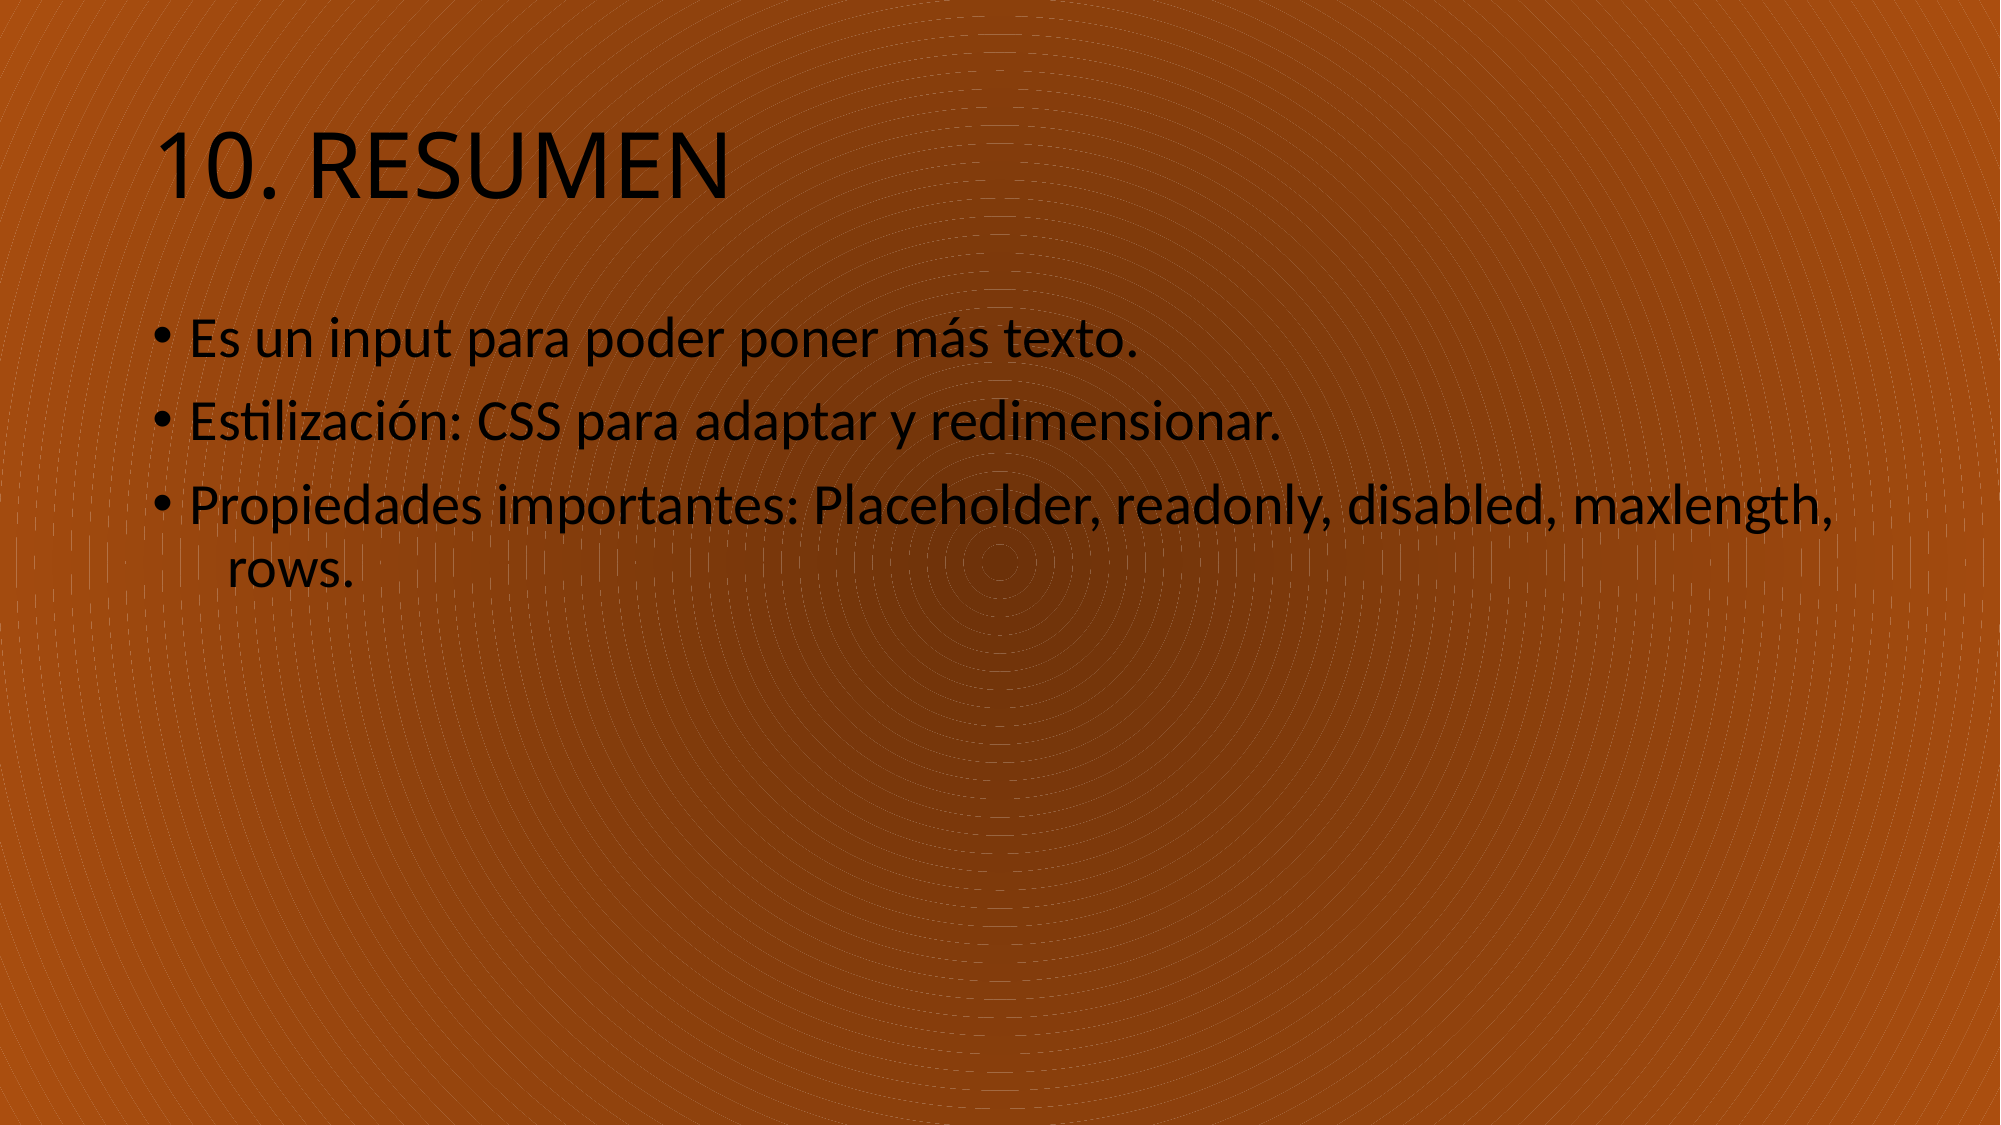

# 10. RESUMEN
Es un input para poder poner más texto.
Estilización: CSS para adaptar y redimensionar.
Propiedades importantes: Placeholder, readonly, disabled, maxlength, rows.